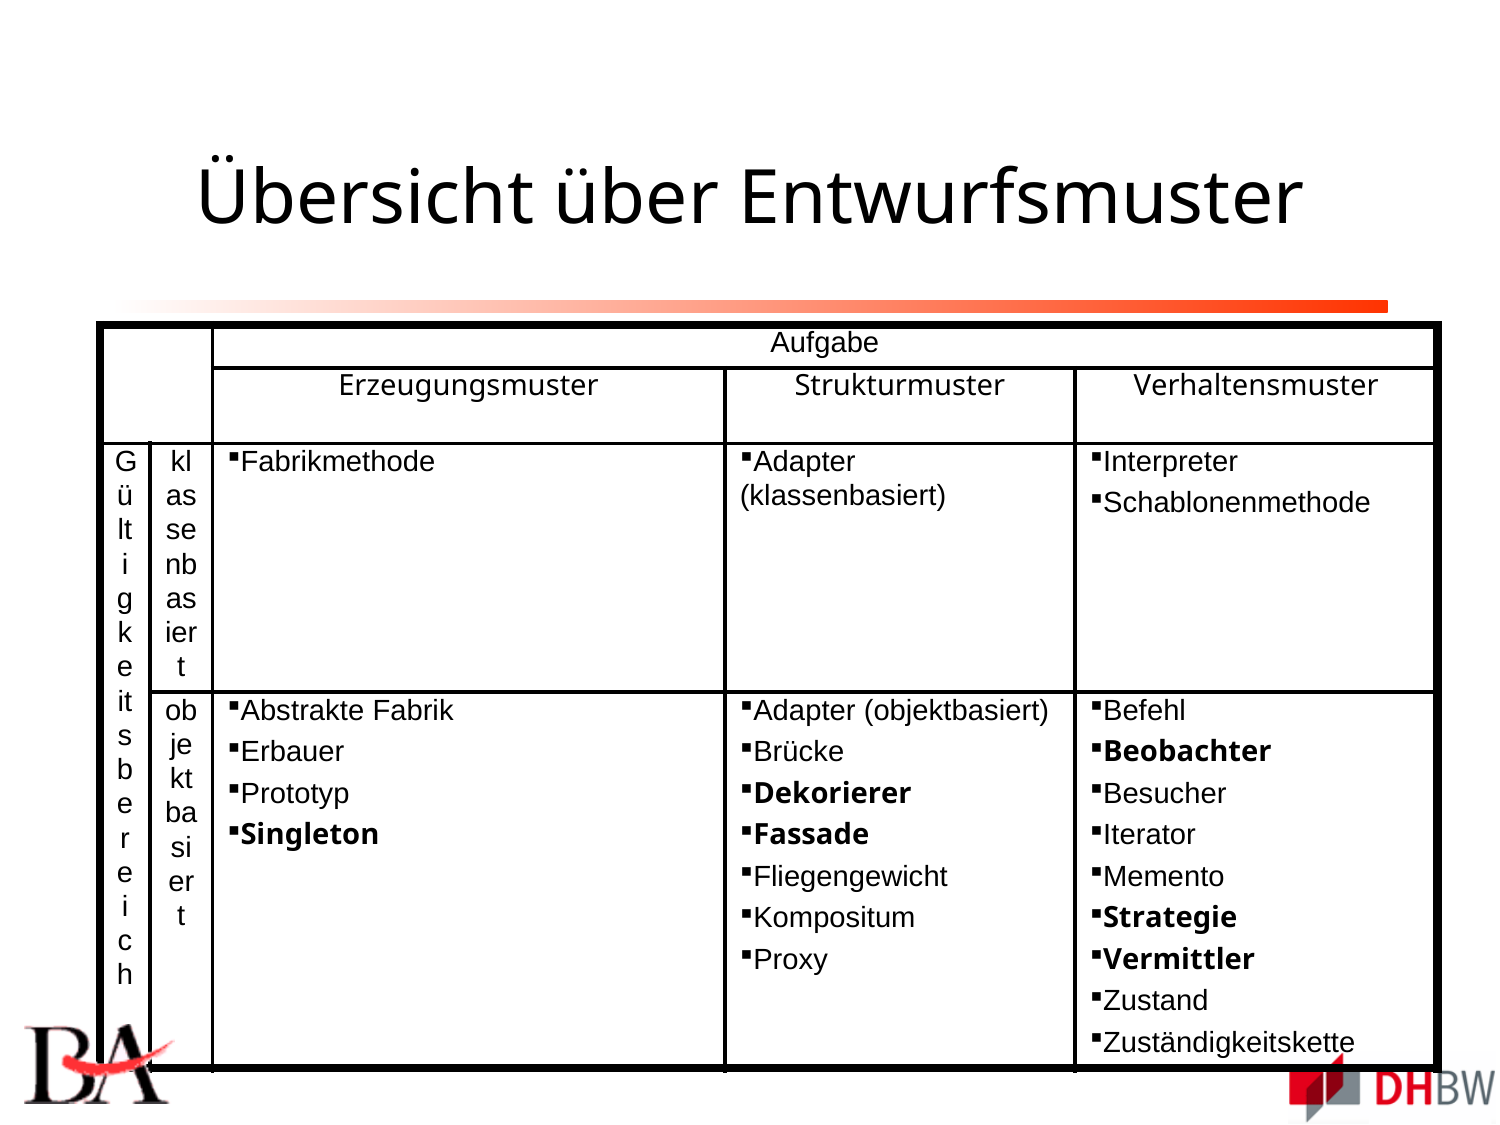

# Übersicht über Entwurfsmuster
| | | Aufgabe | | |
| --- | --- | --- | --- | --- |
| | | Erzeugungsmuster | Strukturmuster | Verhaltensmuster |
| Gültigkeitsbereich | klassenbasiert | Fabrikmethode | Adapter (klassenbasiert) | Interpreter Schablonenmethode |
| | objektbasiert | Abstrakte Fabrik Erbauer Prototyp Singleton | Adapter (objektbasiert) Brücke Dekorierer Fassade Fliegengewicht Kompositum Proxy | Befehl Beobachter Besucher Iterator Memento Strategie Vermittler Zustand Zuständigkeitskette |